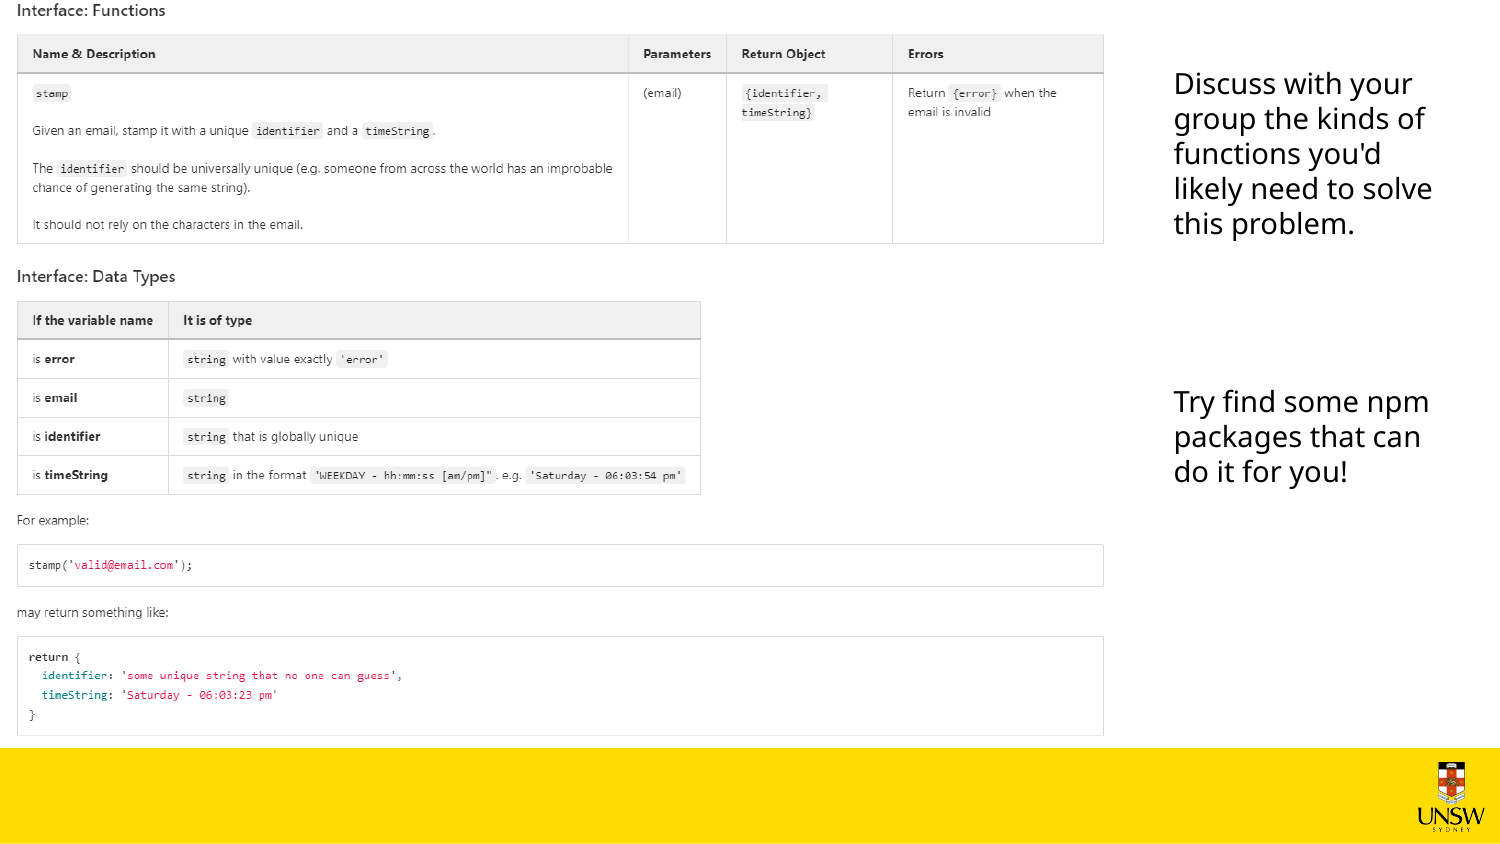

Discuss with your group the kinds of functions you'd likely need to solve this problem.
Try find some npm packages that can do it for you!